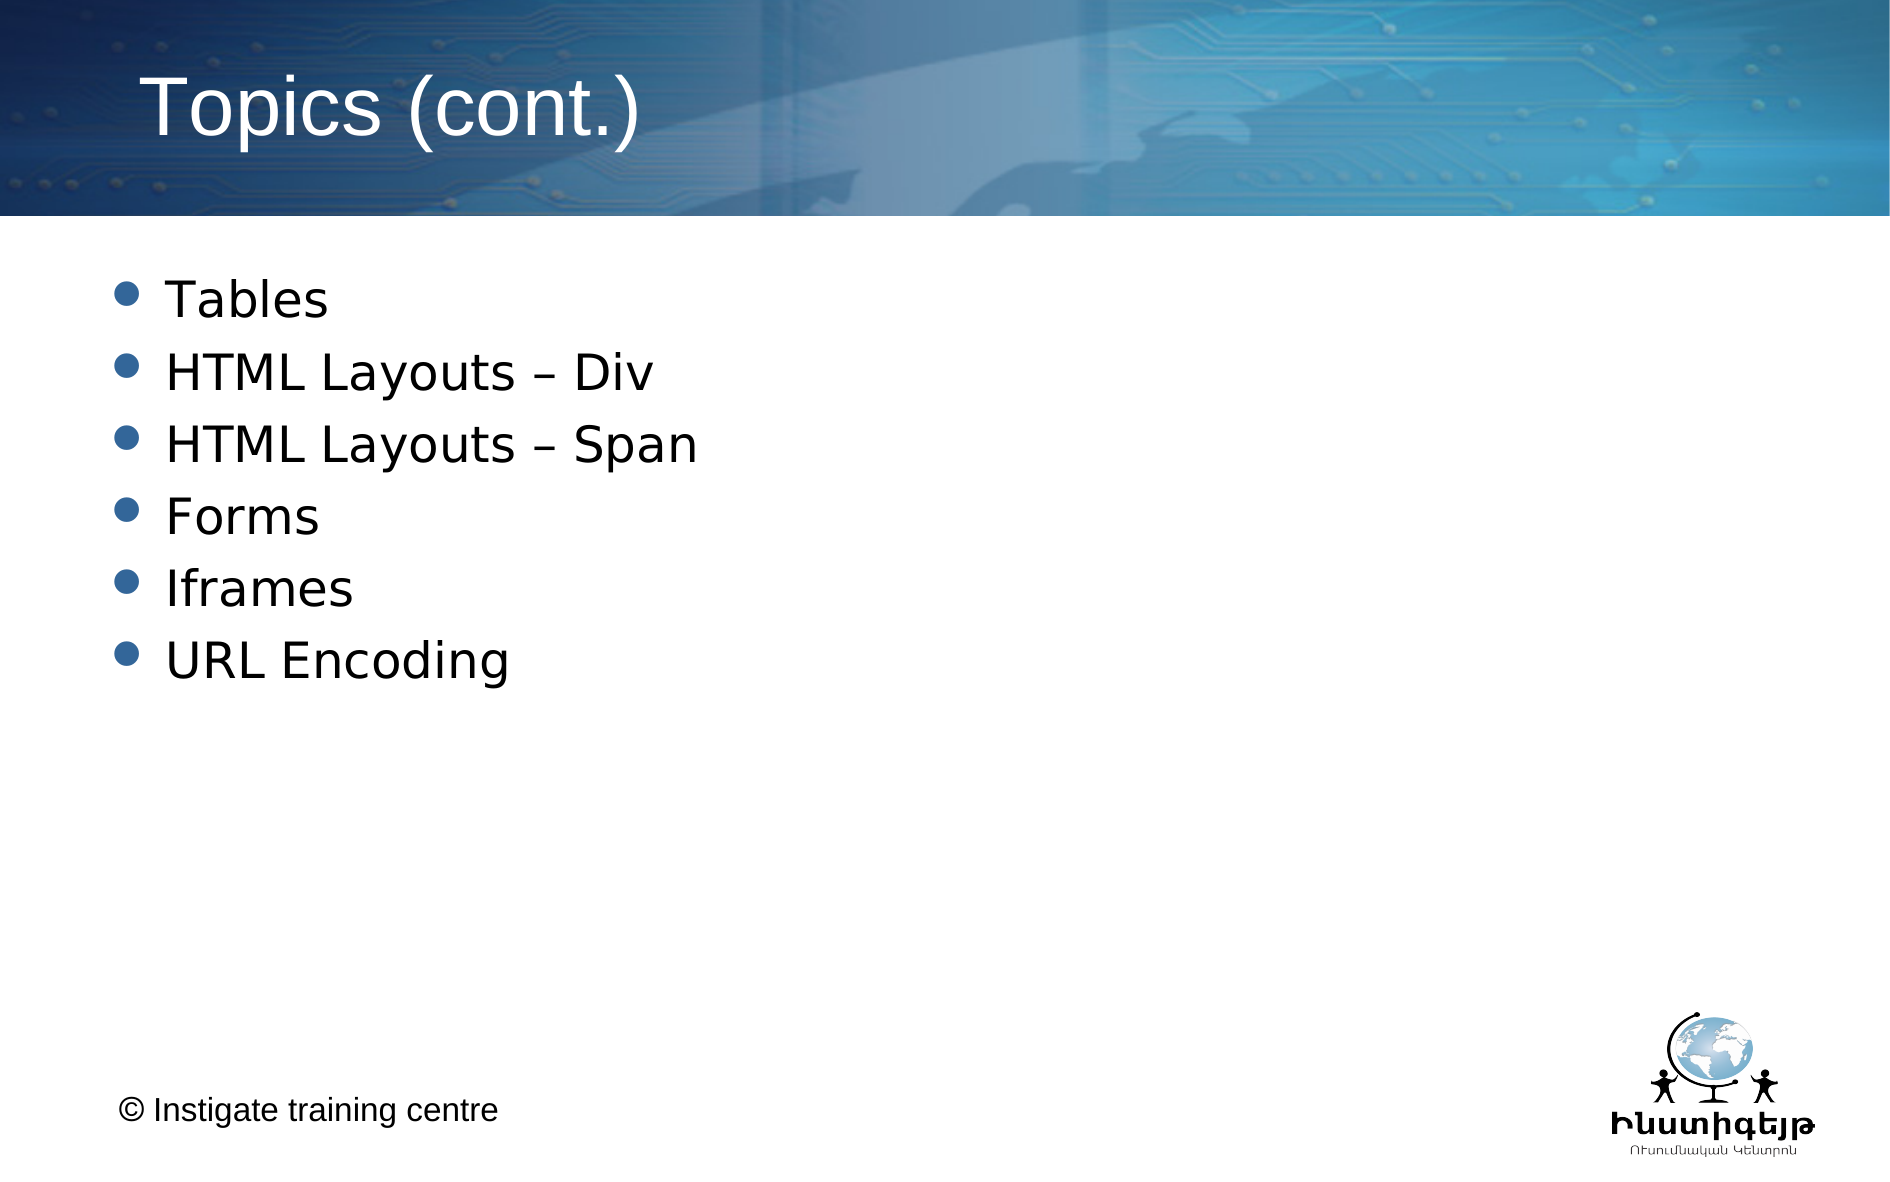

Topics (cont.)
# Tables
HTML Layouts – Div
HTML Layouts – Span
Forms
Iframes
URL Encoding